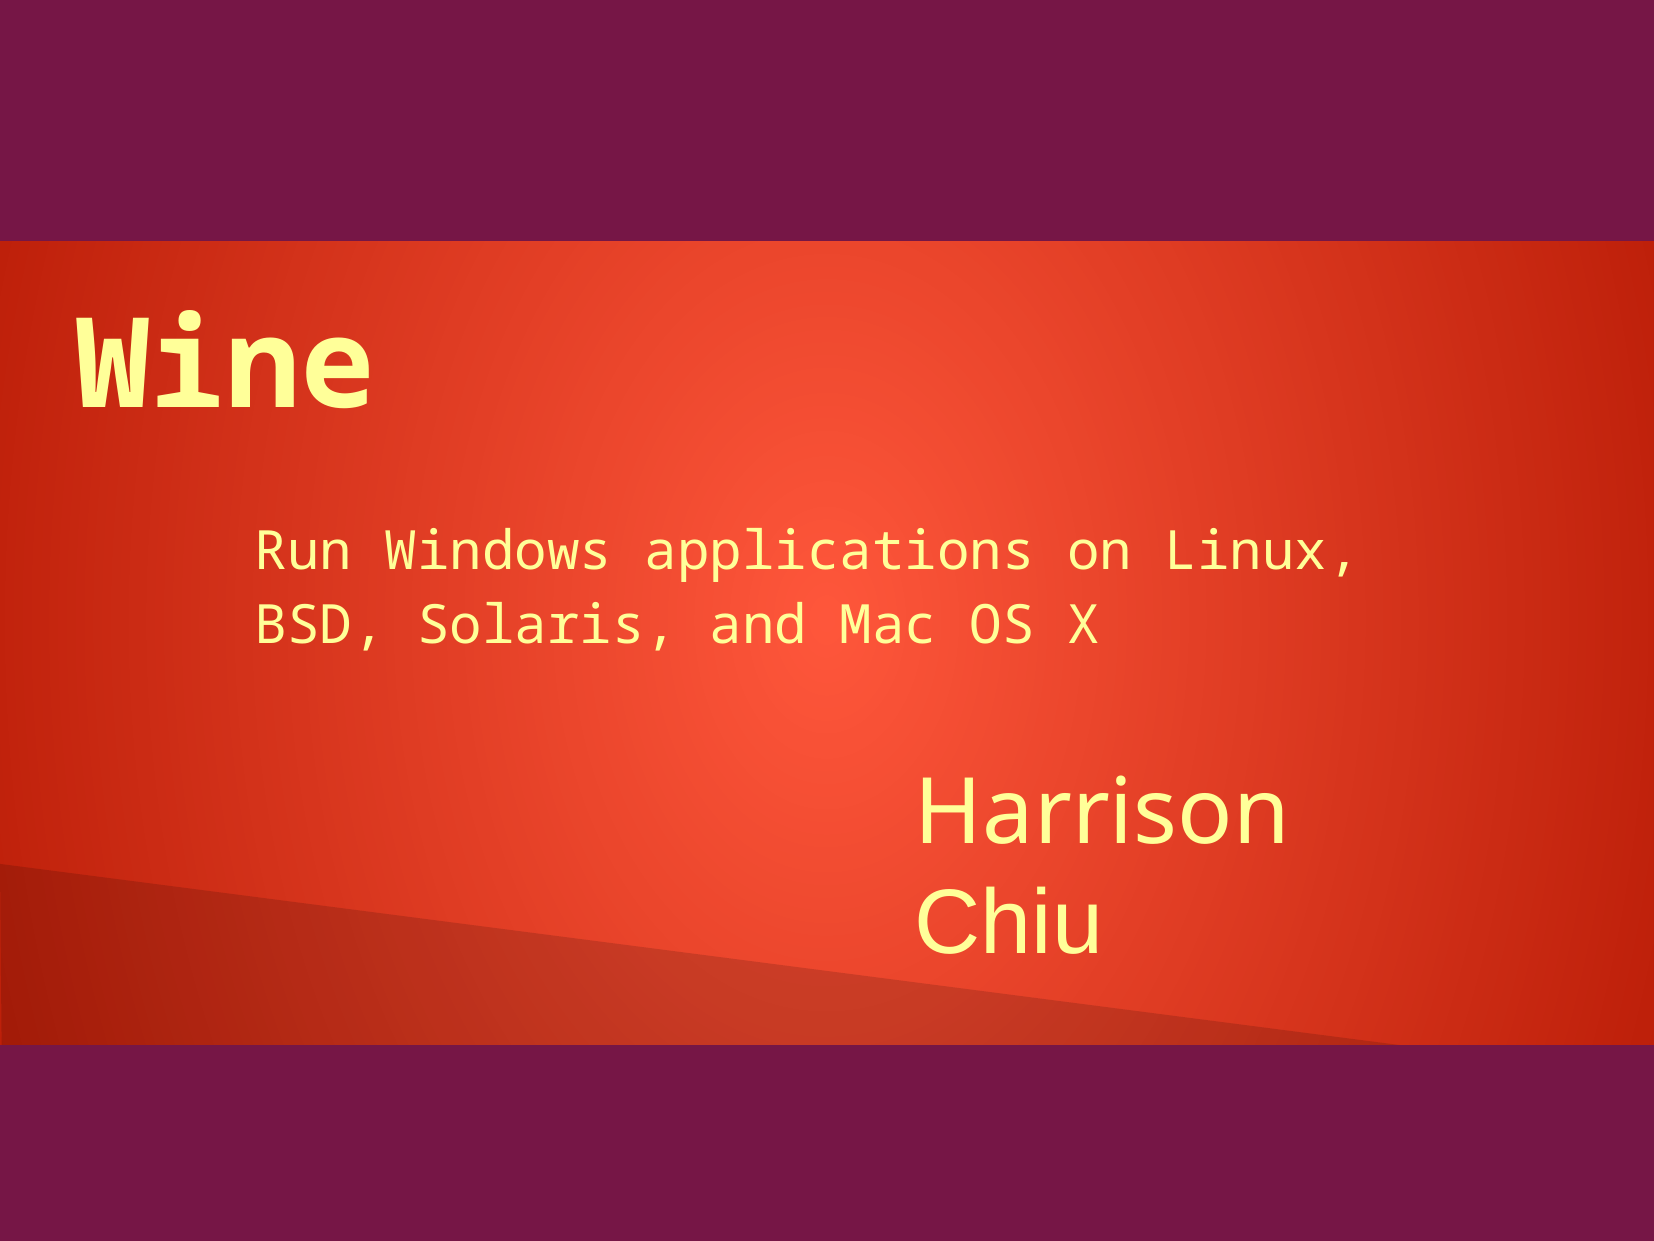

# Wine
Run Windows applications on Linux, BSD, Solaris, and Mac OS X
Harrison Chiu